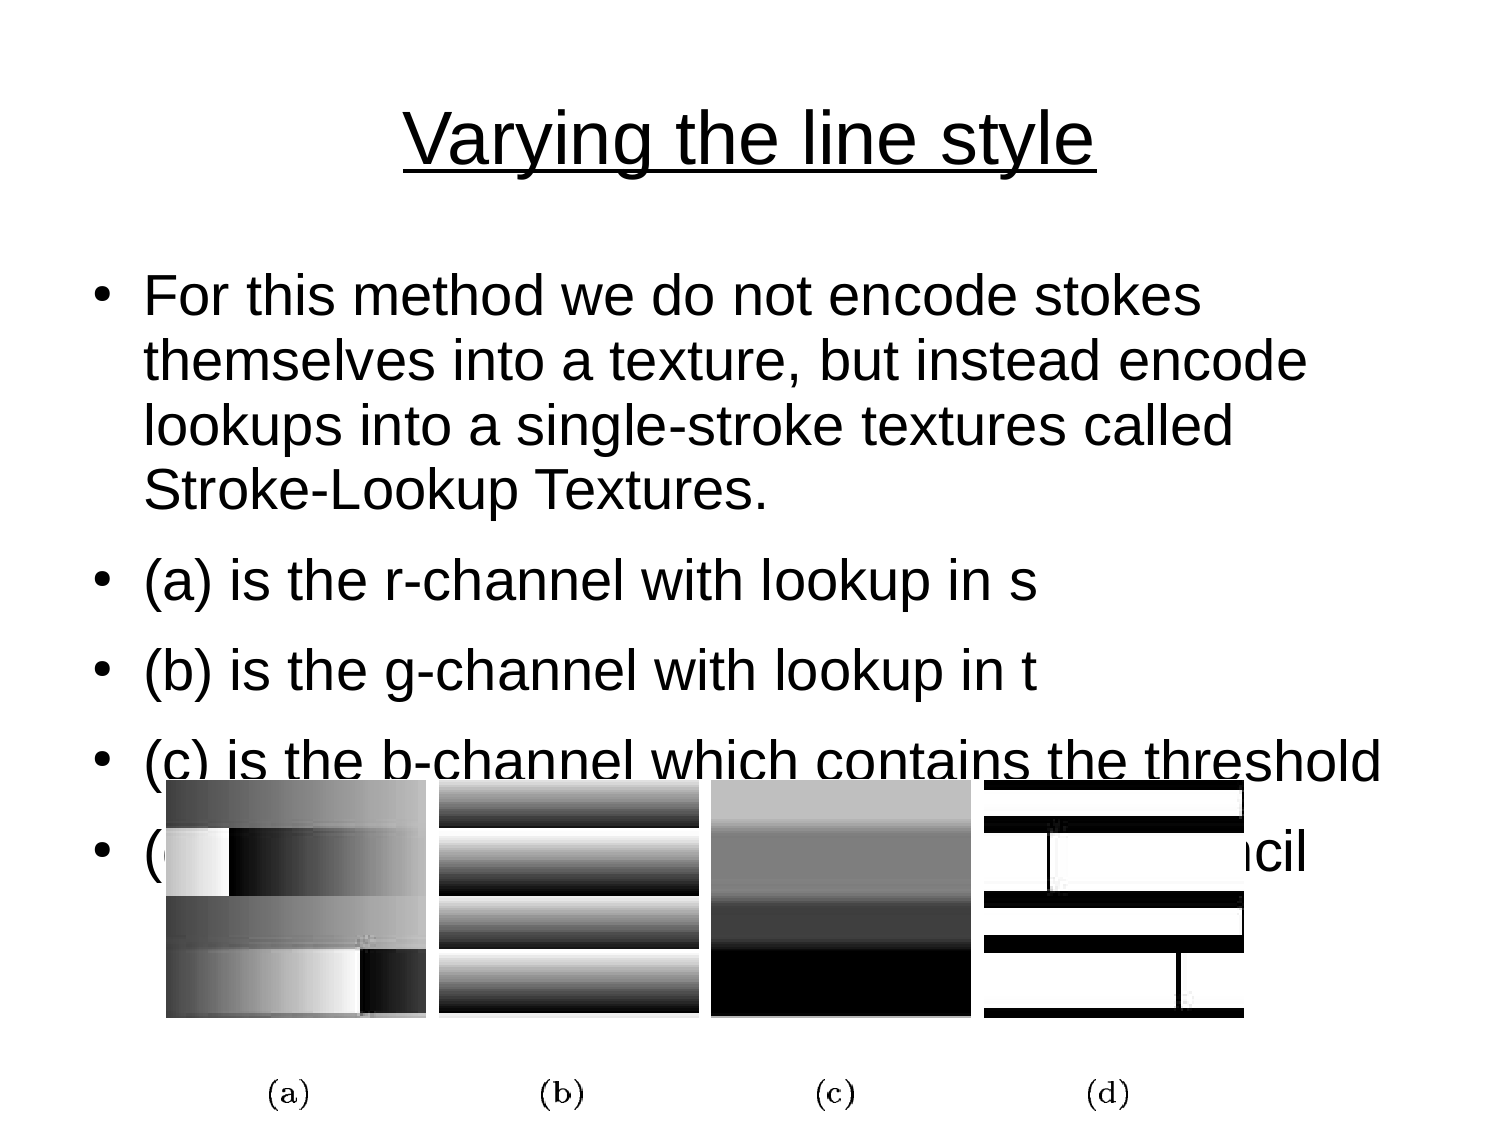

# Varying the line style
For this method we do not encode stokes themselves into a texture, but instead encode lookups into a single-stroke textures called Stroke-Lookup Textures.
(a) is the r-channel with lookup in s
(b) is the g-channel with lookup in t
(c) is the b-channel which contains the threshold
(d) is the a-channel which is used as a stencil